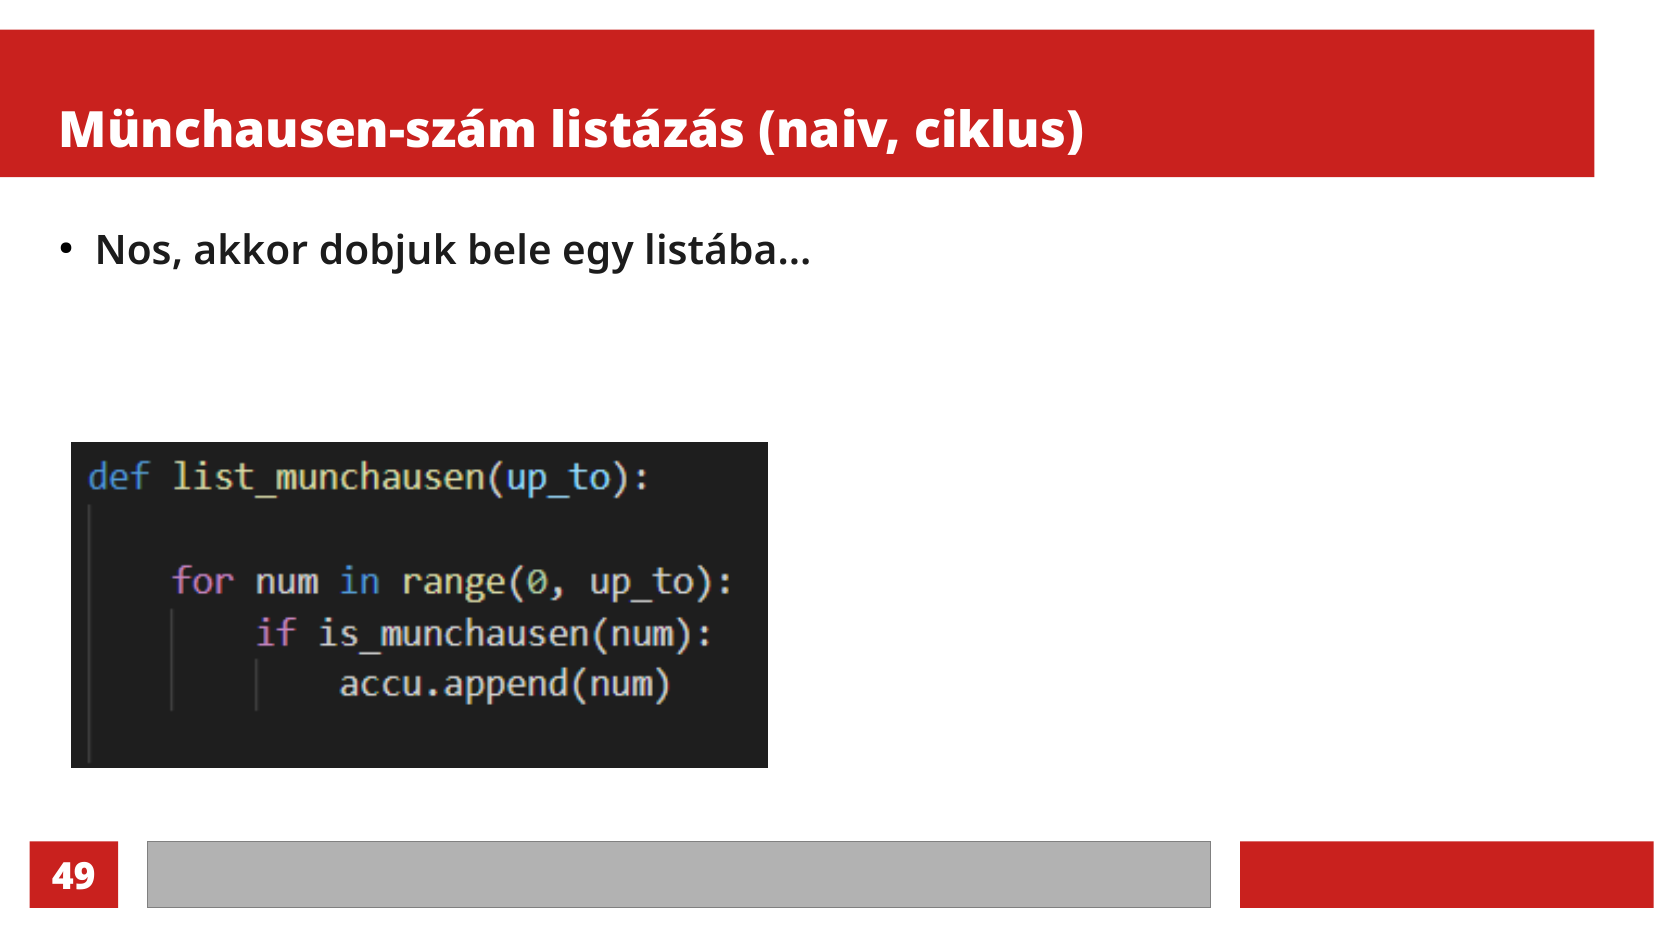

# Münchausen-szám listázás (naiv, ciklus)
Nos, akkor dobjuk bele egy listába...
49